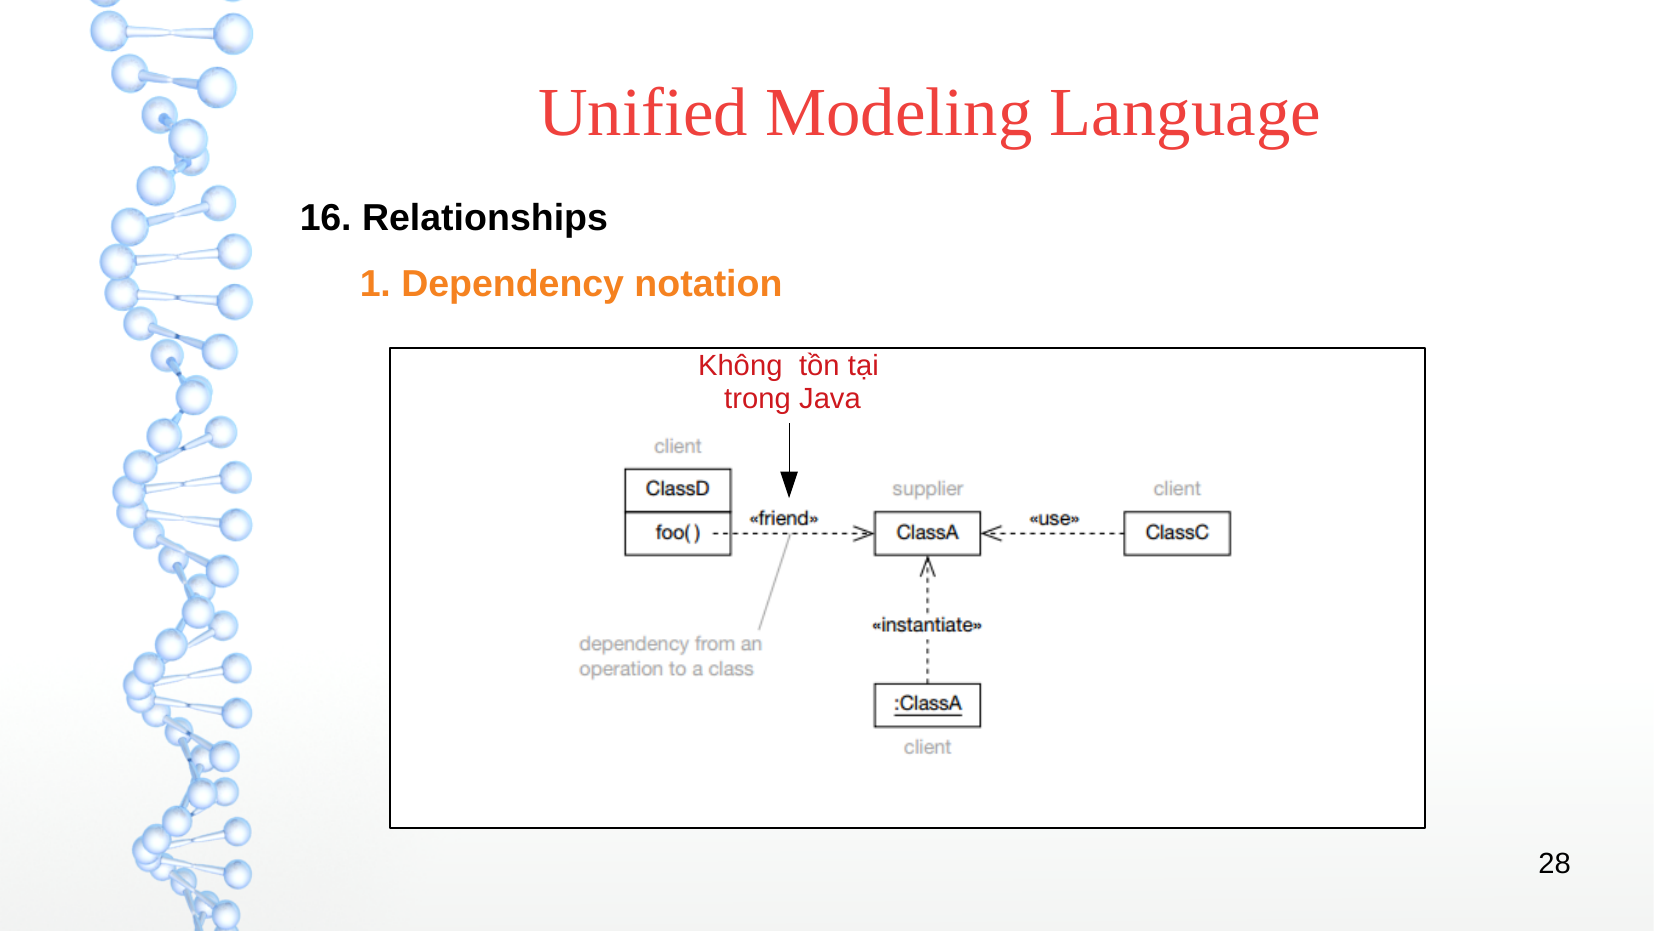

# Unified Modeling Language
16. Relationships
1. Dependency notation
Không tồn tại trong Java
28